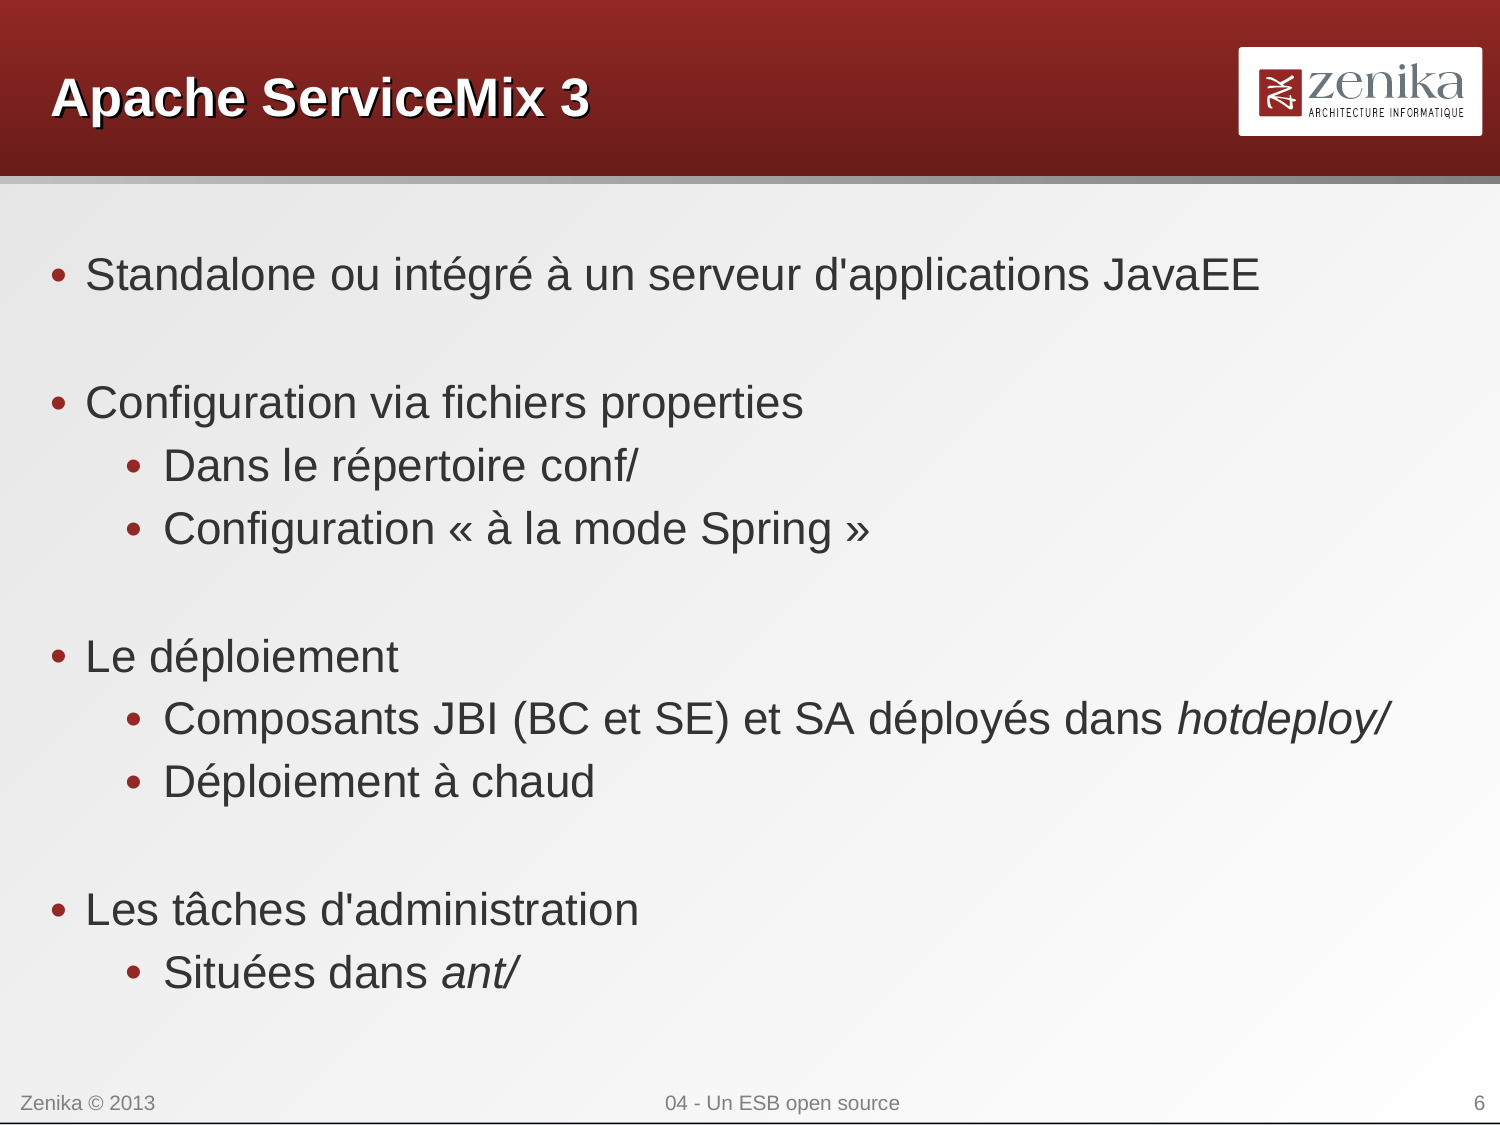

# Apache ServiceMix 3
Standalone ou intégré à un serveur d'applications JavaEE
Configuration via fichiers properties
Dans le répertoire conf/
Configuration « à la mode Spring »
Le déploiement
Composants JBI (BC et SE) et SA déployés dans hotdeploy/
Déploiement à chaud
Les tâches d'administration
Situées dans ant/